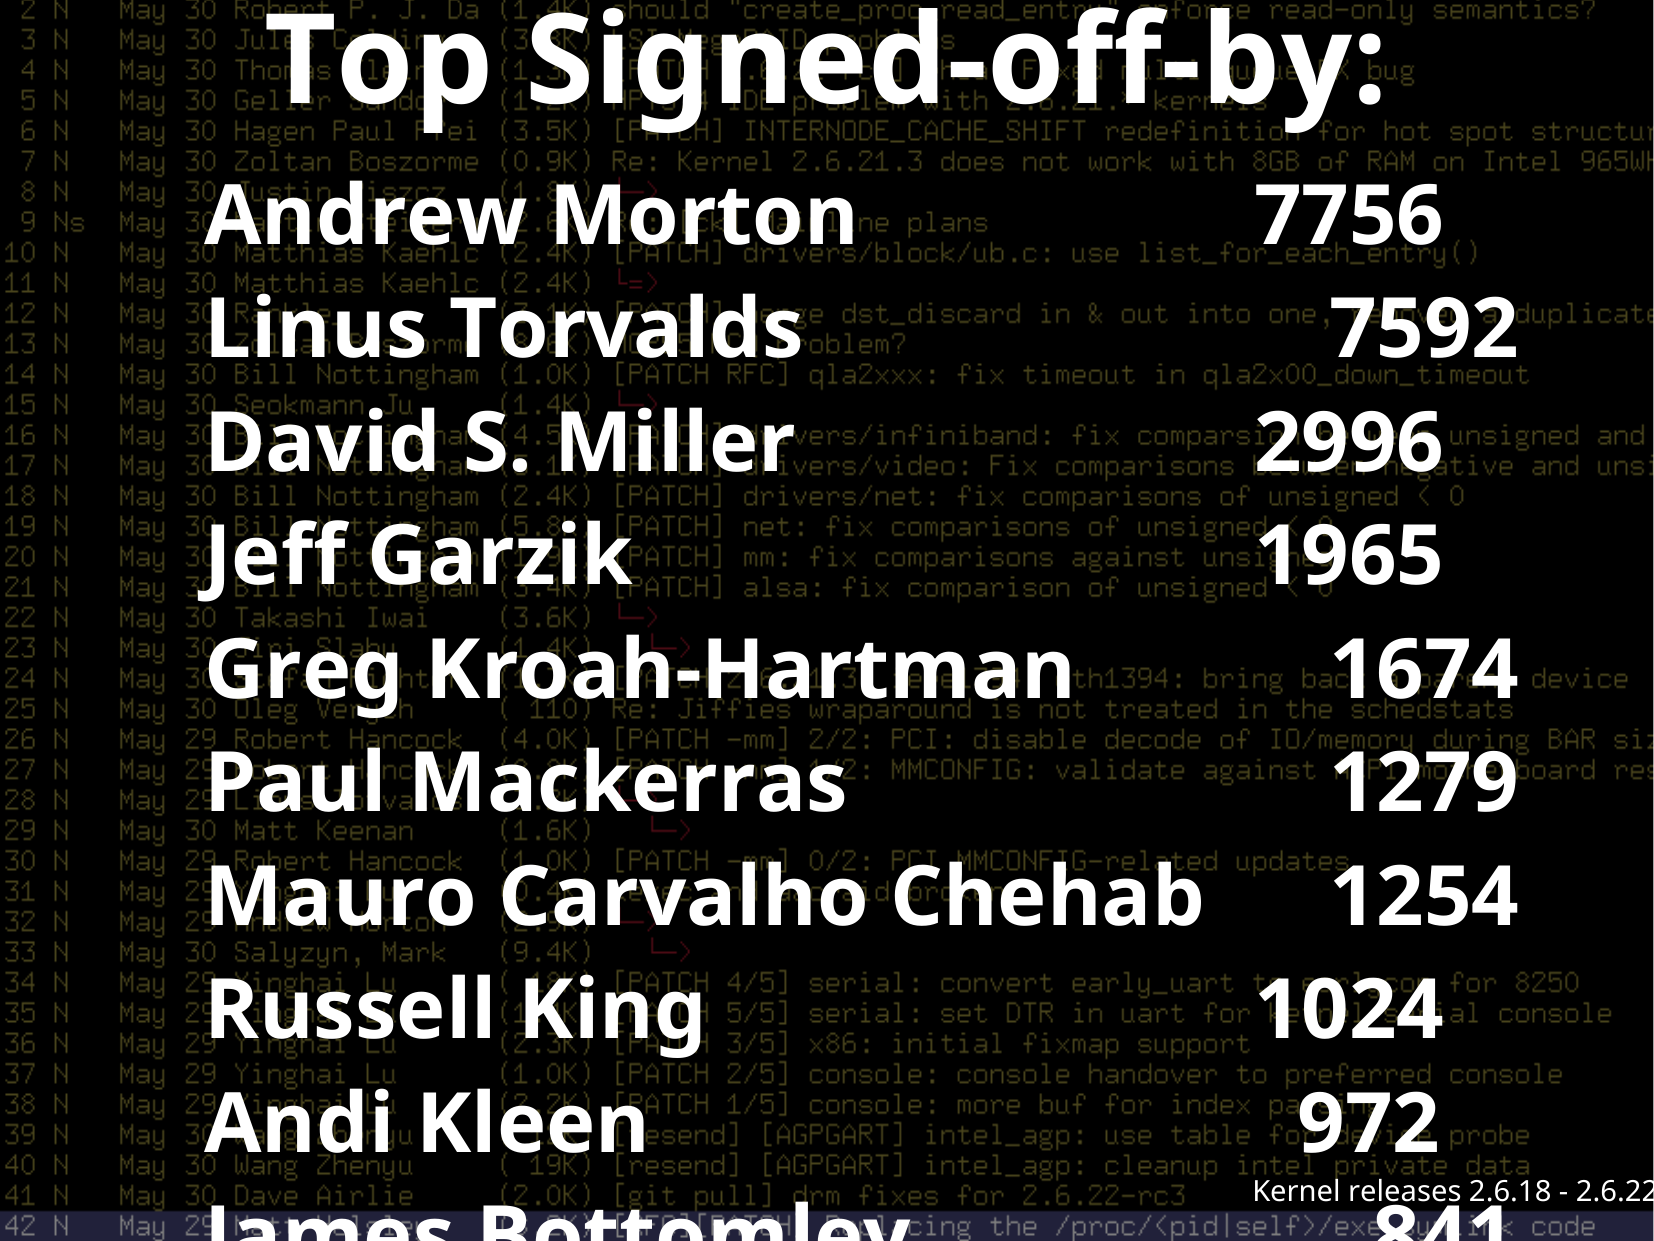

Top Signed-off-by:
Andrew Morton						7756
Linus Torvalds							7592
David S. Miller							2996
Jeff Garzik									1965
Greg Kroah-Hartman				1674
Paul Mackerras							1279
Mauro Carvalho Chehab		1254
Russell King							 	1024
Andi Kleen									 972
James Bottomley						 841
Kernel releases 2.6.18 - 2.6.22